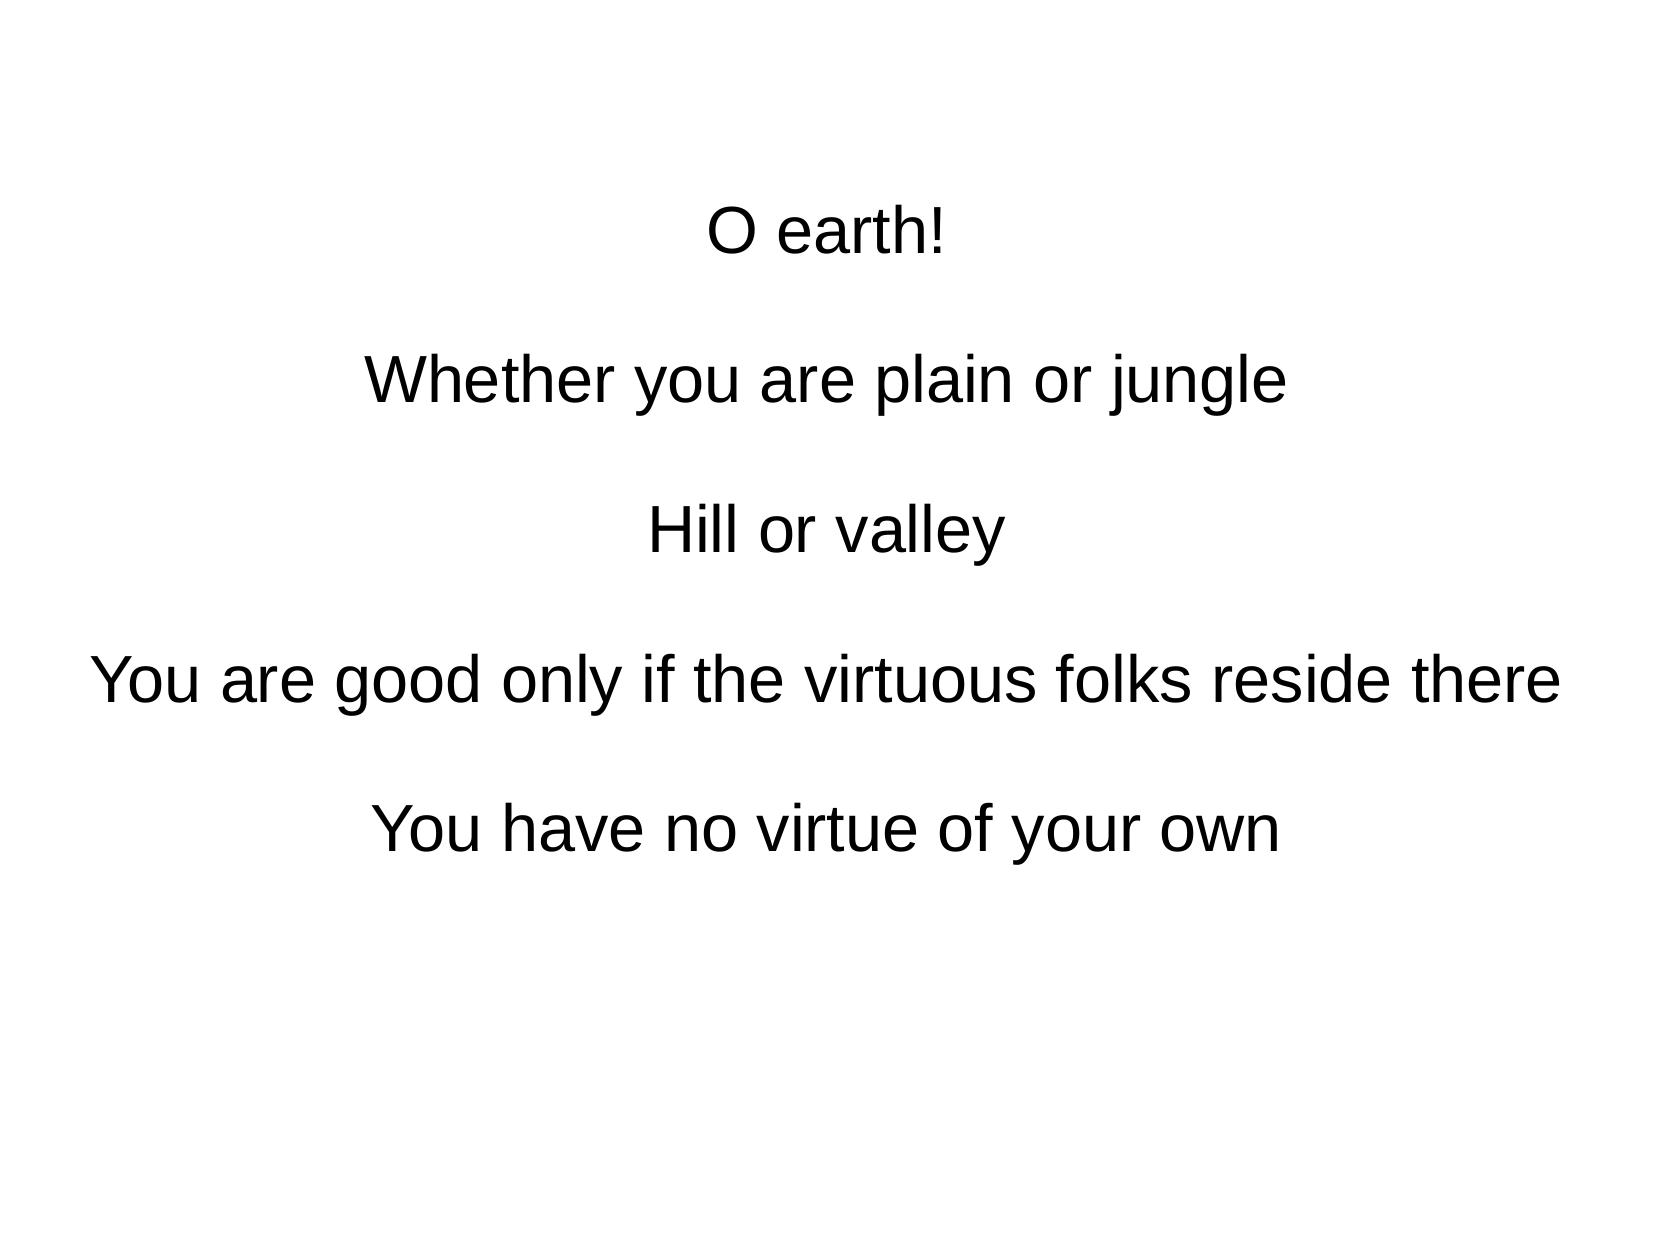

# O earth!
Whether you are plain or jungle
Hill or valley
You are good only if the virtuous folks reside there
You have no virtue of your own